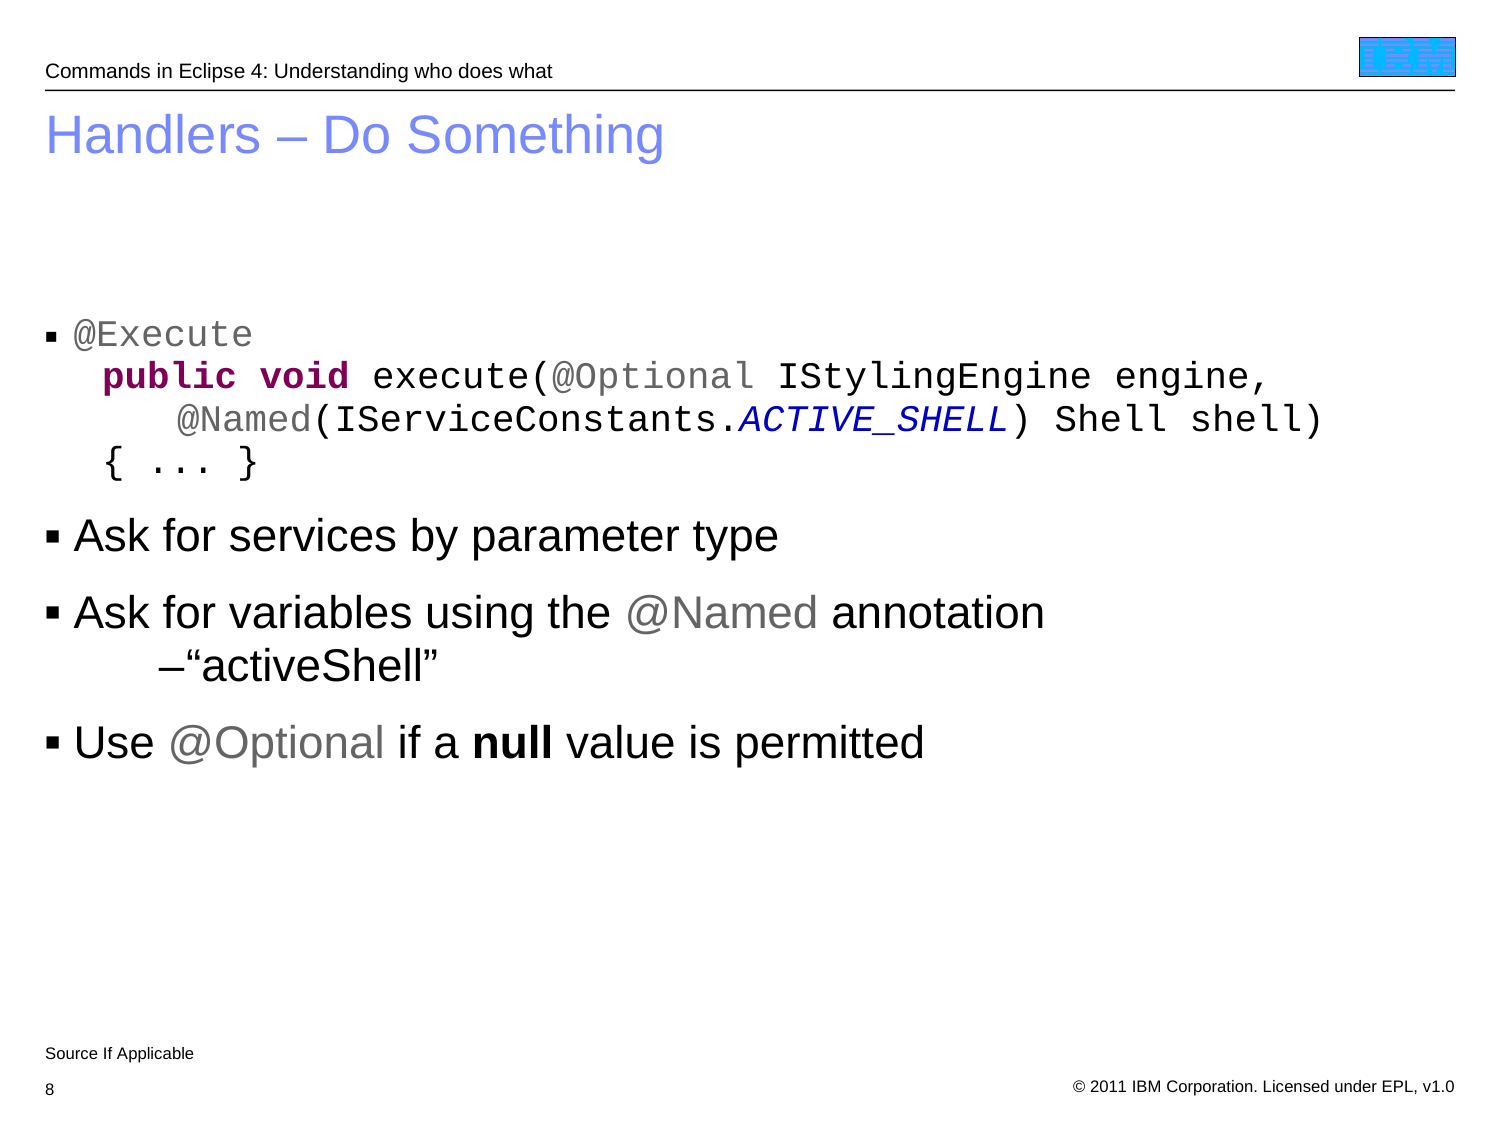

Commands in Eclipse 4: Understanding who does what
# Handlers – Do Something
@Execute
public void execute(@Optional IStylingEngine engine,
	@Named(IServiceConstants.ACTIVE_SHELL) Shell shell) { ... }
Ask for services by parameter type
Ask for variables using the @Named annotation
“activeShell”
Use @Optional if a null value is permitted
 Source If Applicable
8